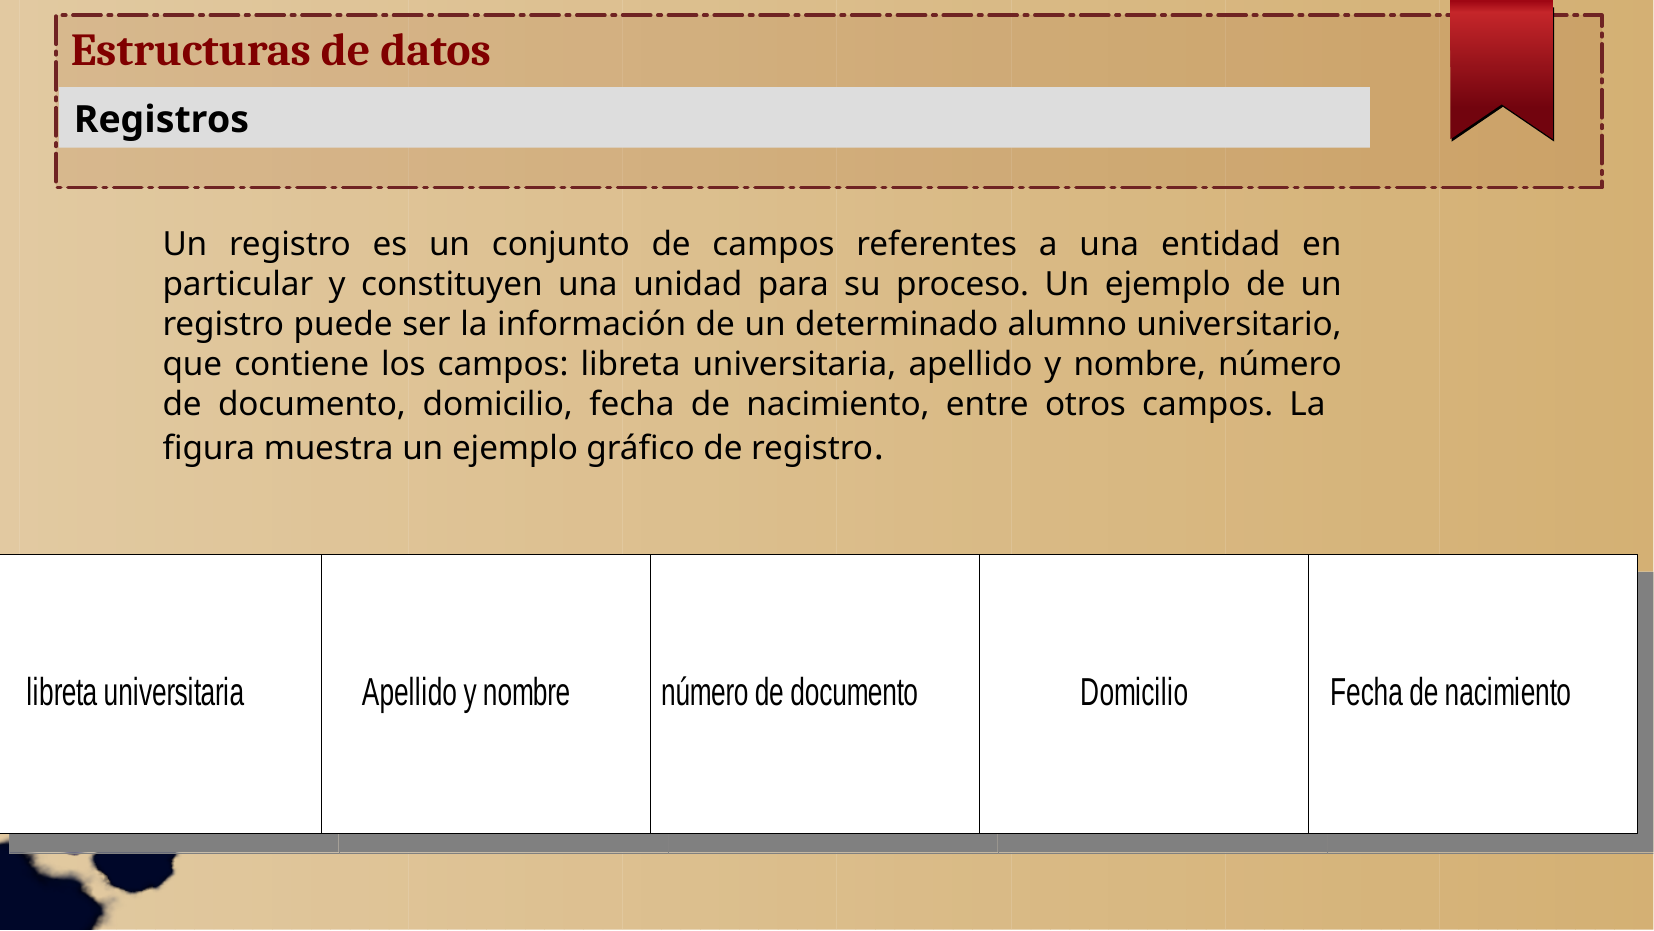

Estructuras de datos
Registros
Un registro es un conjunto de campos referentes a una entidad en particular y constituyen una unidad para su proceso. Un ejemplo de un registro puede ser la información de un determinado alumno universitario, que contiene los campos: libreta universitaria, apellido y nombre, número de documento, domicilio, fecha de nacimiento, entre otros campos. La figura muestra un ejemplo gráfico de registro.